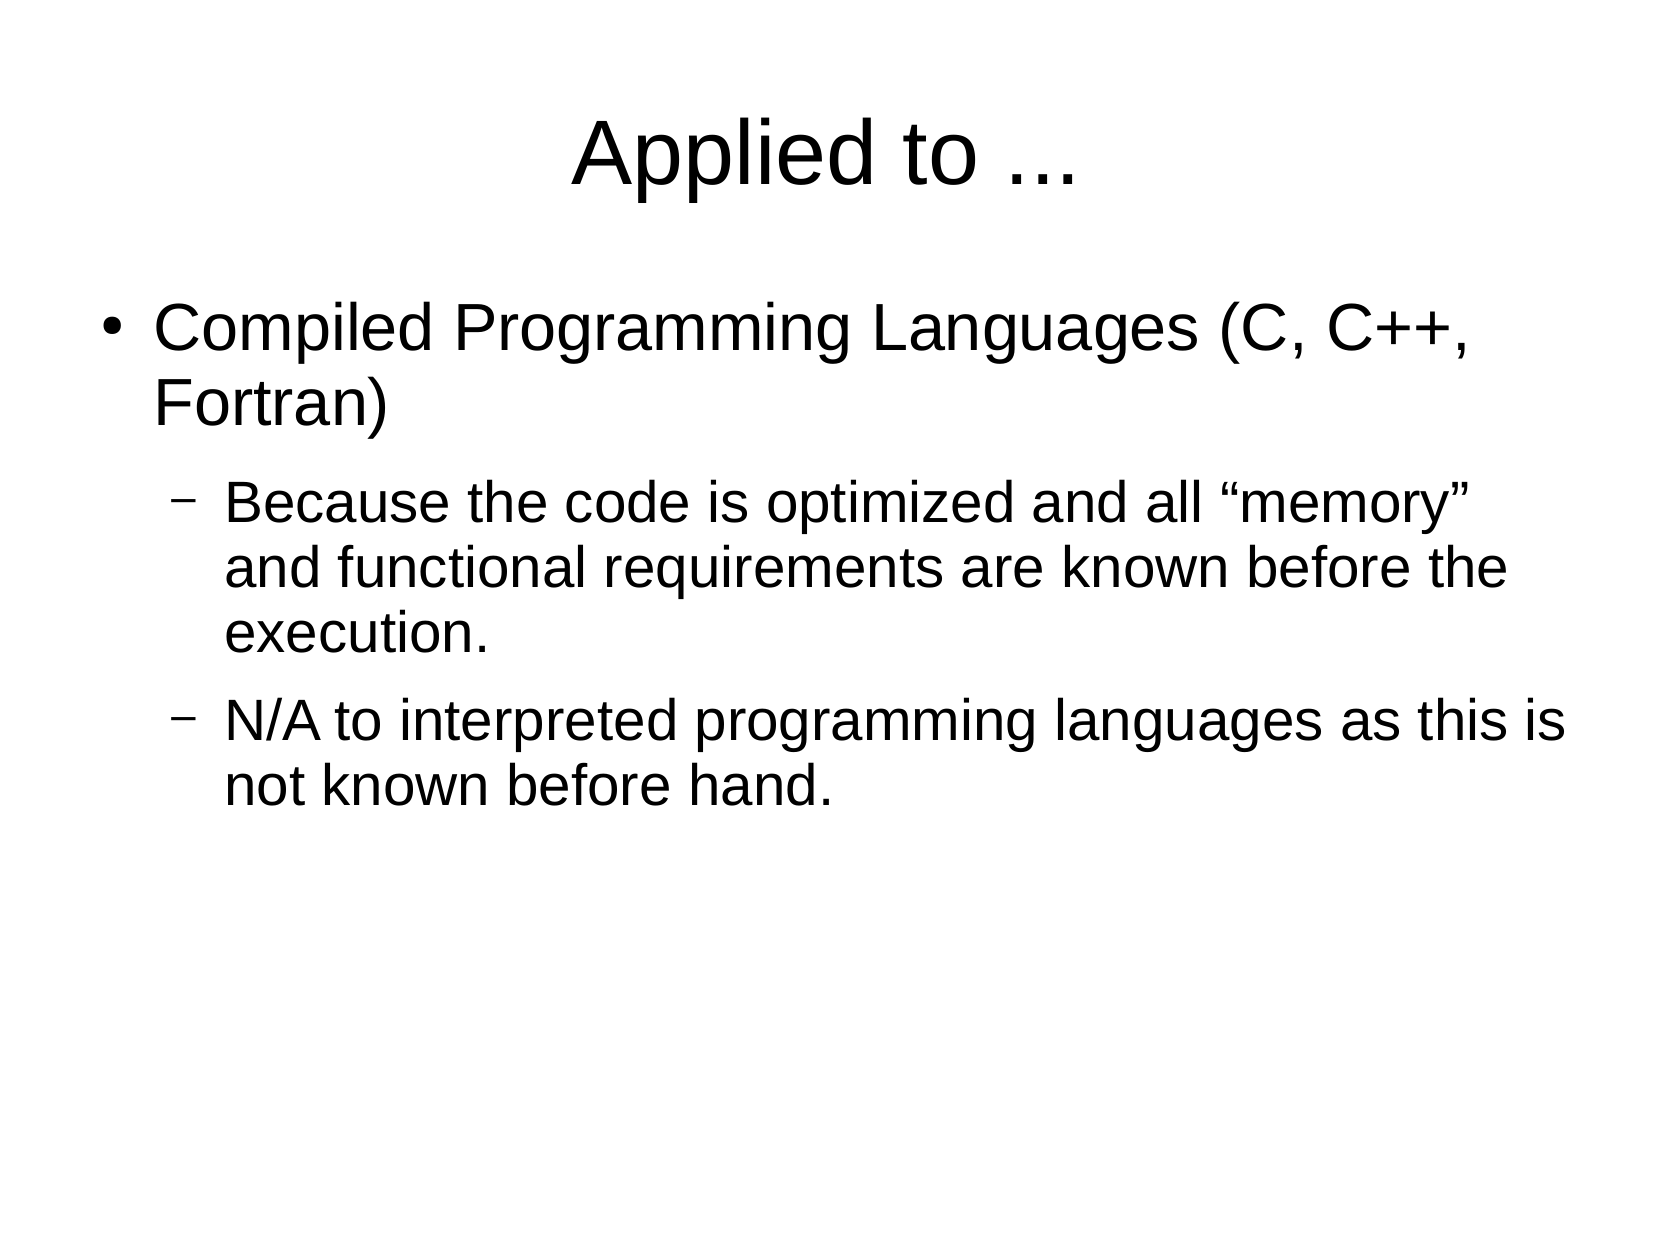

# Applied to ...
Compiled Programming Languages (C, C++, Fortran)
Because the code is optimized and all “memory” and functional requirements are known before the execution.
N/A to interpreted programming languages as this is not known before hand.